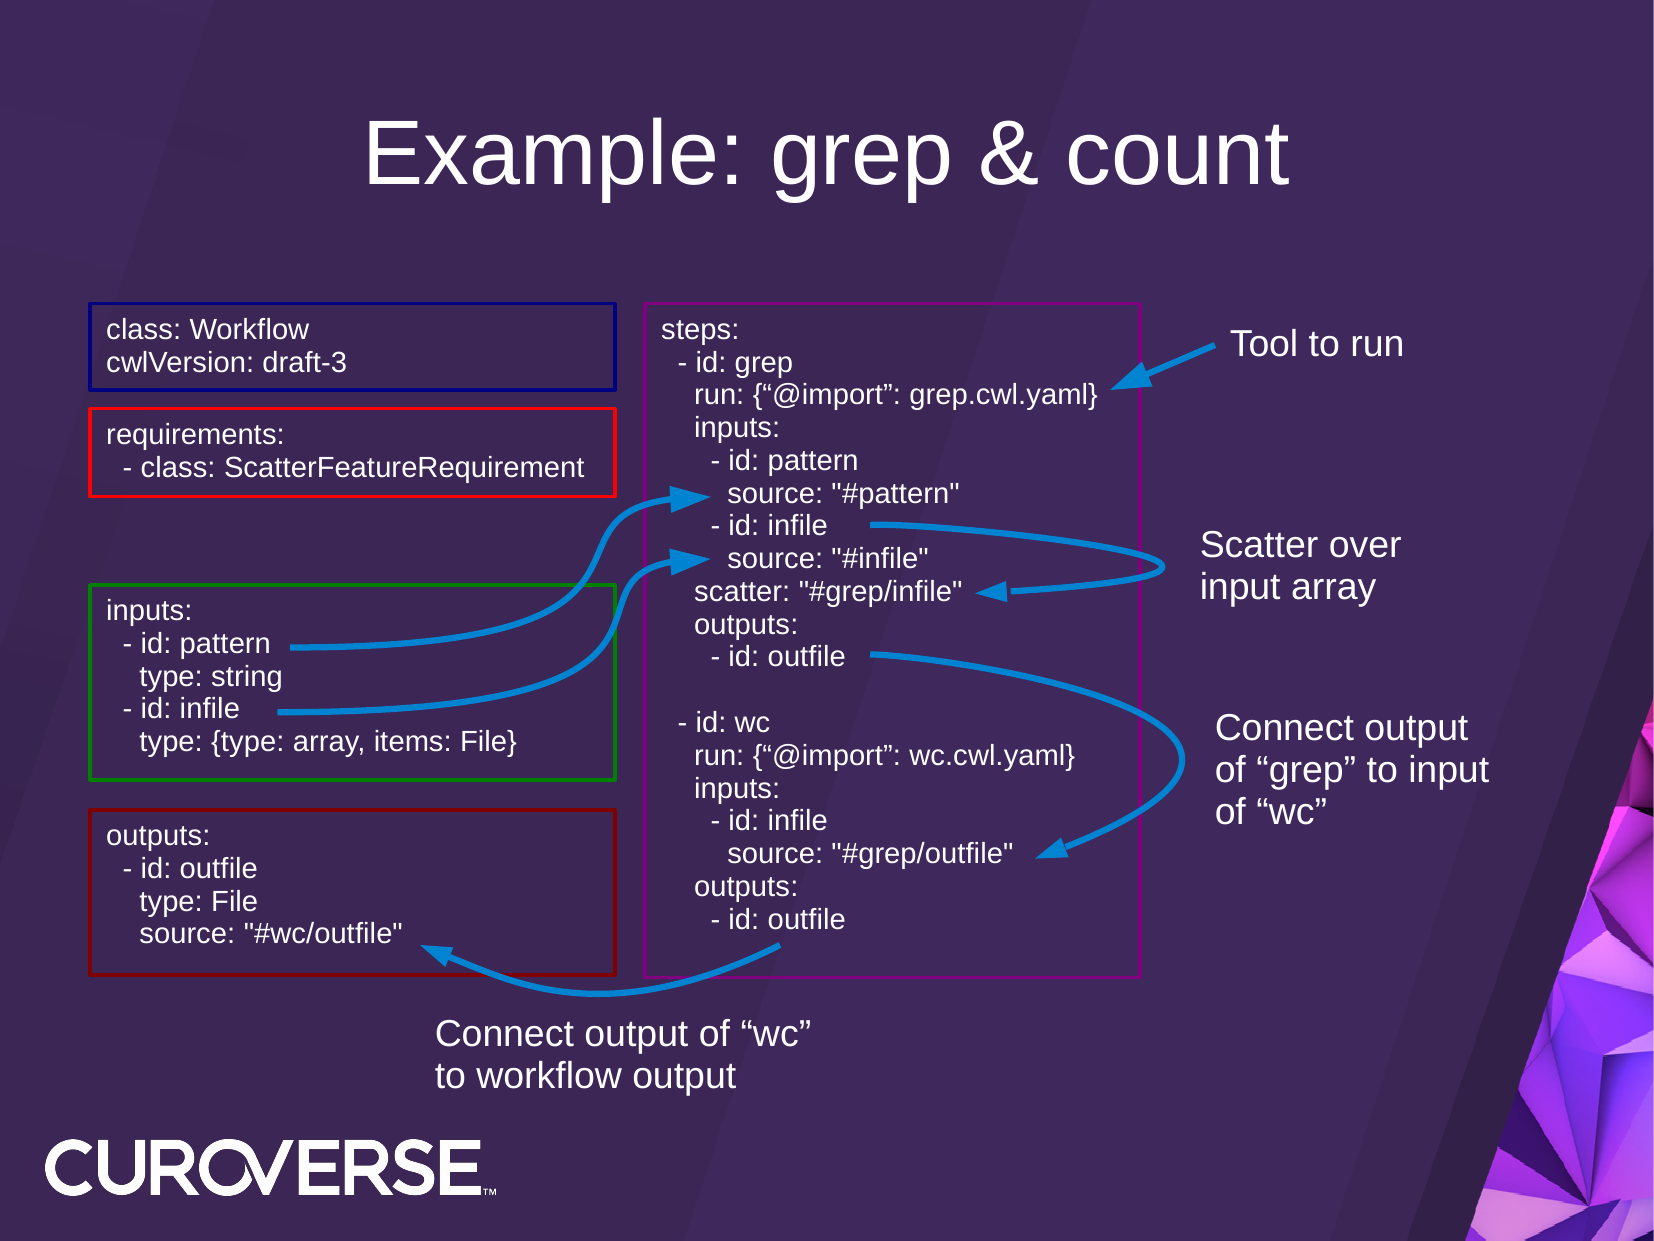

# Example: grep & count
class: Workflow
cwlVersion: draft-3
steps:
 - id: grep
 run: {“@import”: grep.cwl.yaml}
 inputs:
 - id: pattern
 source: "#pattern"
 - id: infile
 source: "#infile"
 scatter: "#grep/infile"
 outputs:
 - id: outfile
 - id: wc
 run: {“@import”: wc.cwl.yaml}
 inputs:
 - id: infile
 source: "#grep/outfile"
 outputs:
 - id: outfile
Tool to run
requirements:
 - class: ScatterFeatureRequirement
Scatter over input array
inputs:
 - id: pattern
 type: string
 - id: infile
 type: {type: array, items: File}
Connect output of “grep” to input of “wc”
outputs:
 - id: outfile
 type: File
 source: "#wc/outfile"
Connect output of “wc” to workflow output